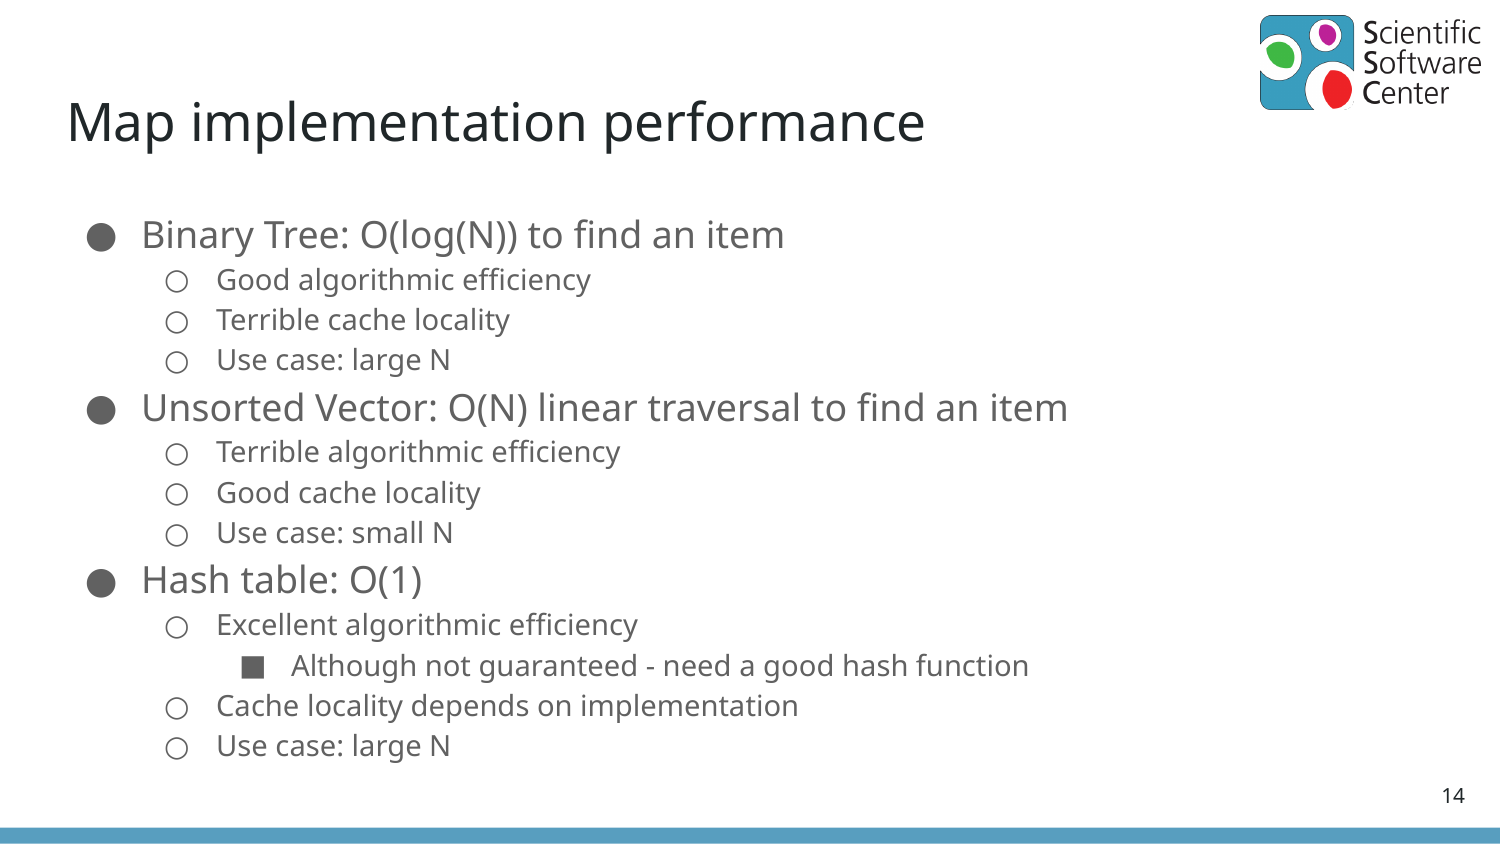

# Map implementation performance
Binary Tree: O(log(N)) to find an item
Good algorithmic efficiency
Terrible cache locality
Use case: large N
Unsorted Vector: O(N) linear traversal to find an item
Terrible algorithmic efficiency
Good cache locality
Use case: small N
Hash table: O(1)
Excellent algorithmic efficiency
Although not guaranteed - need a good hash function
Cache locality depends on implementation
Use case: large N